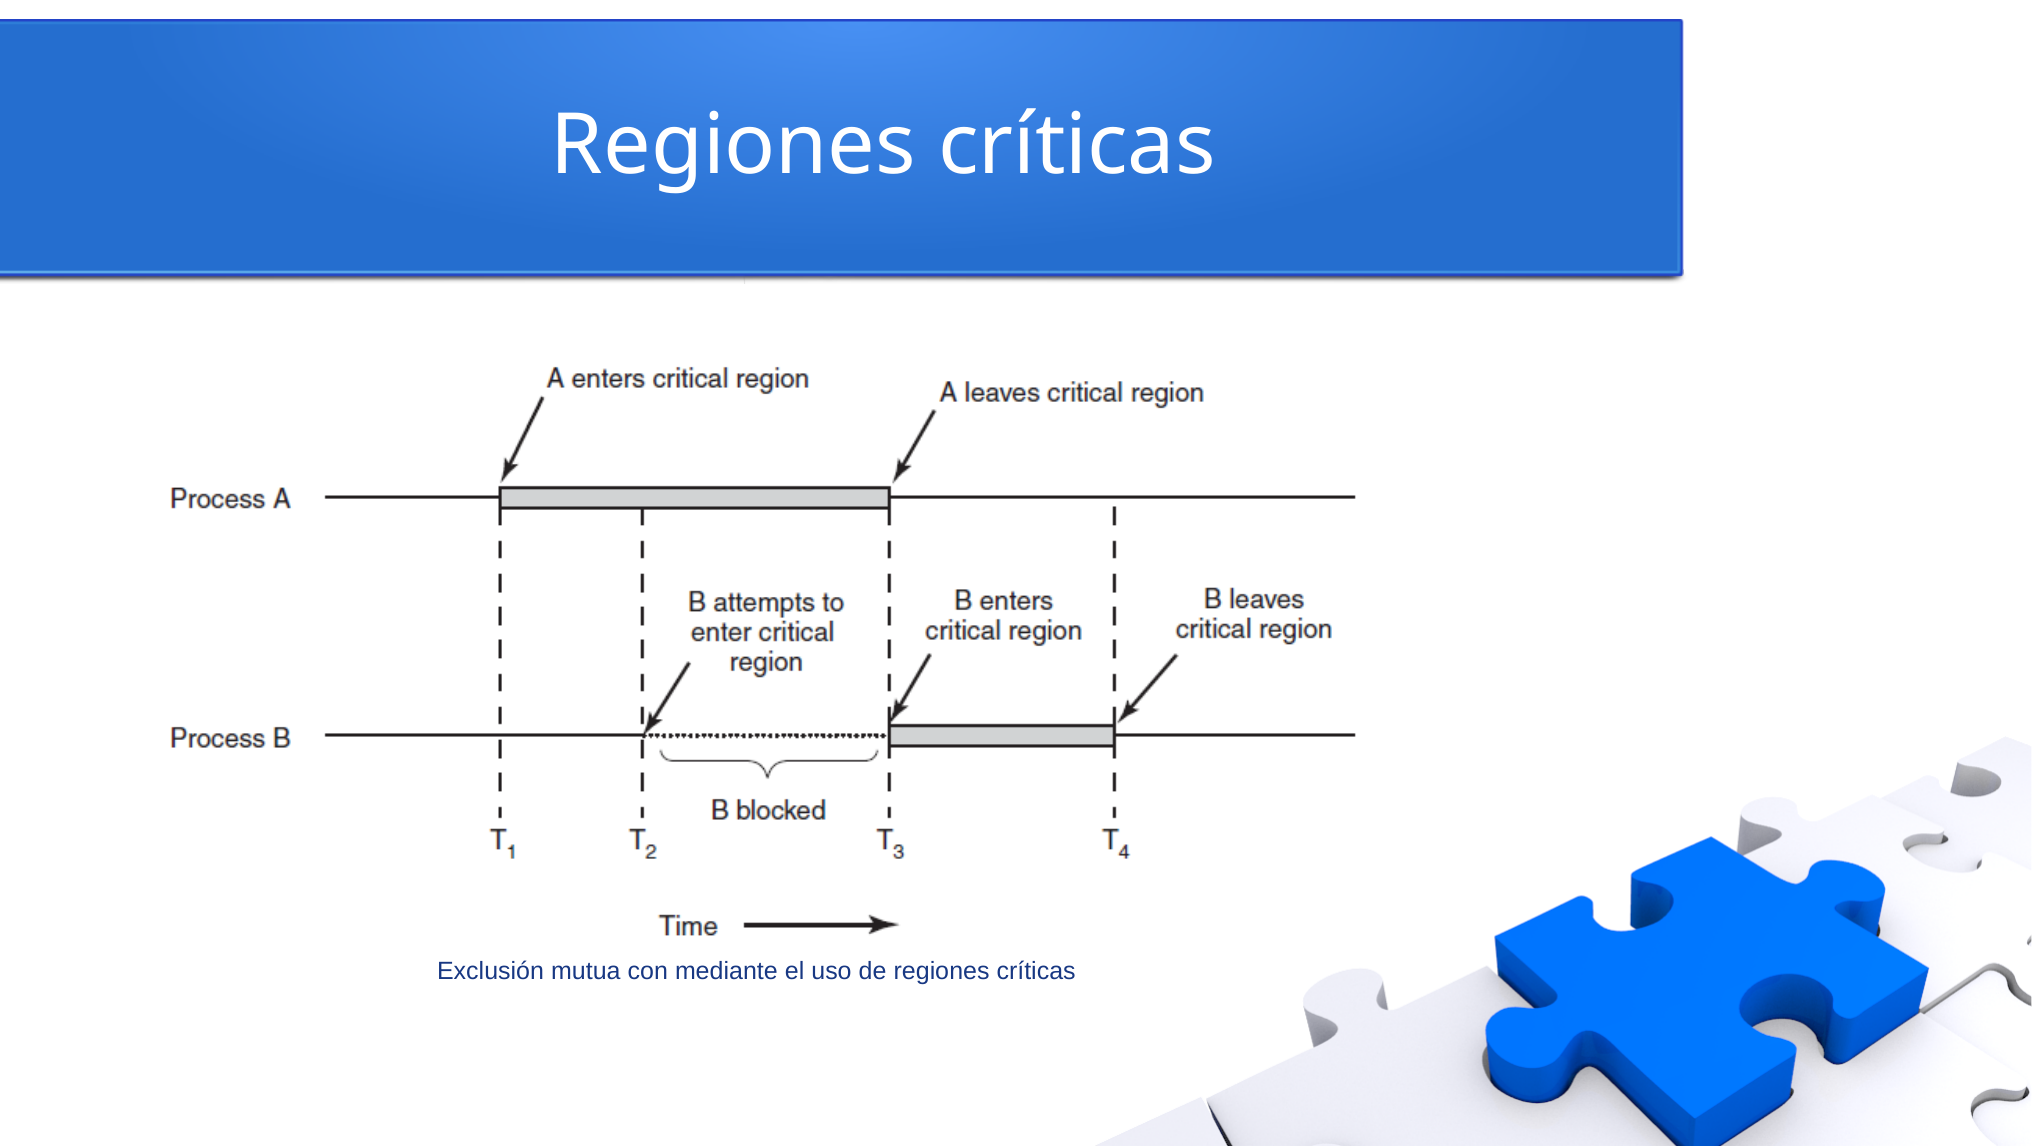

# Regiones críticas
Exclusión mutua con mediante el uso de regiones críticas